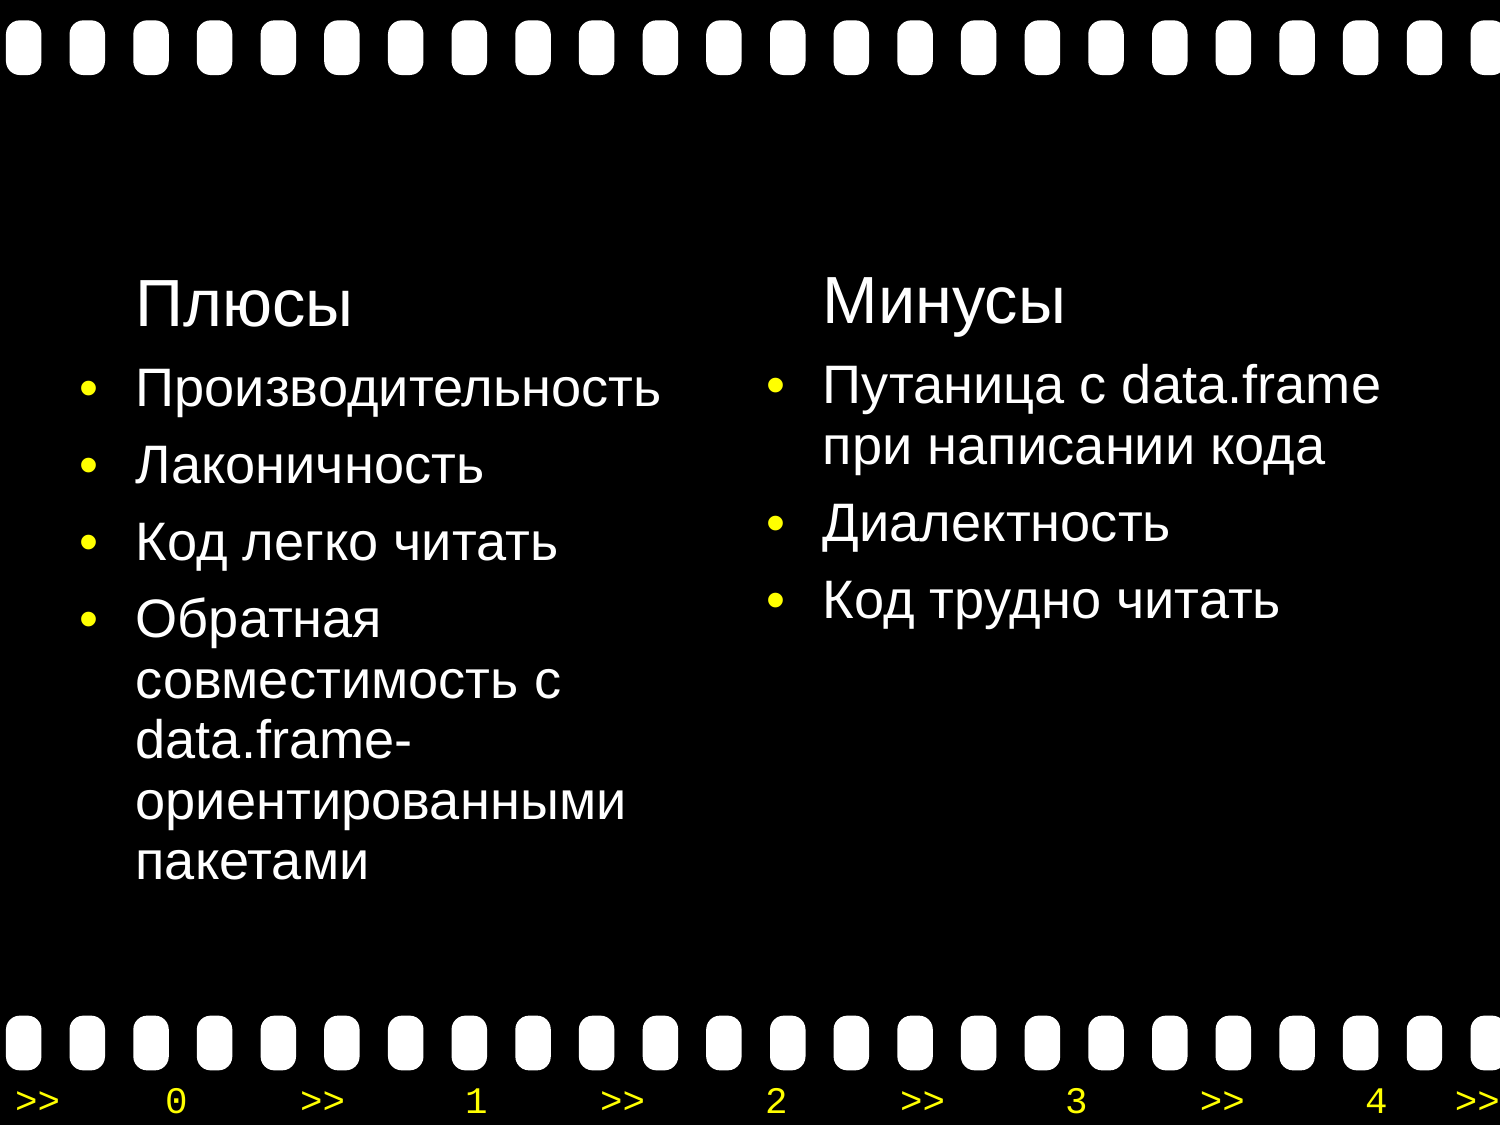

Минусы
Путаница с data.frame при написании кода
Диалектность
Код трудно читать
# Плюсы
Производительность
Лаконичность
Код легко читать
Обратная совместимость с data.frame-ориентированными пакетами